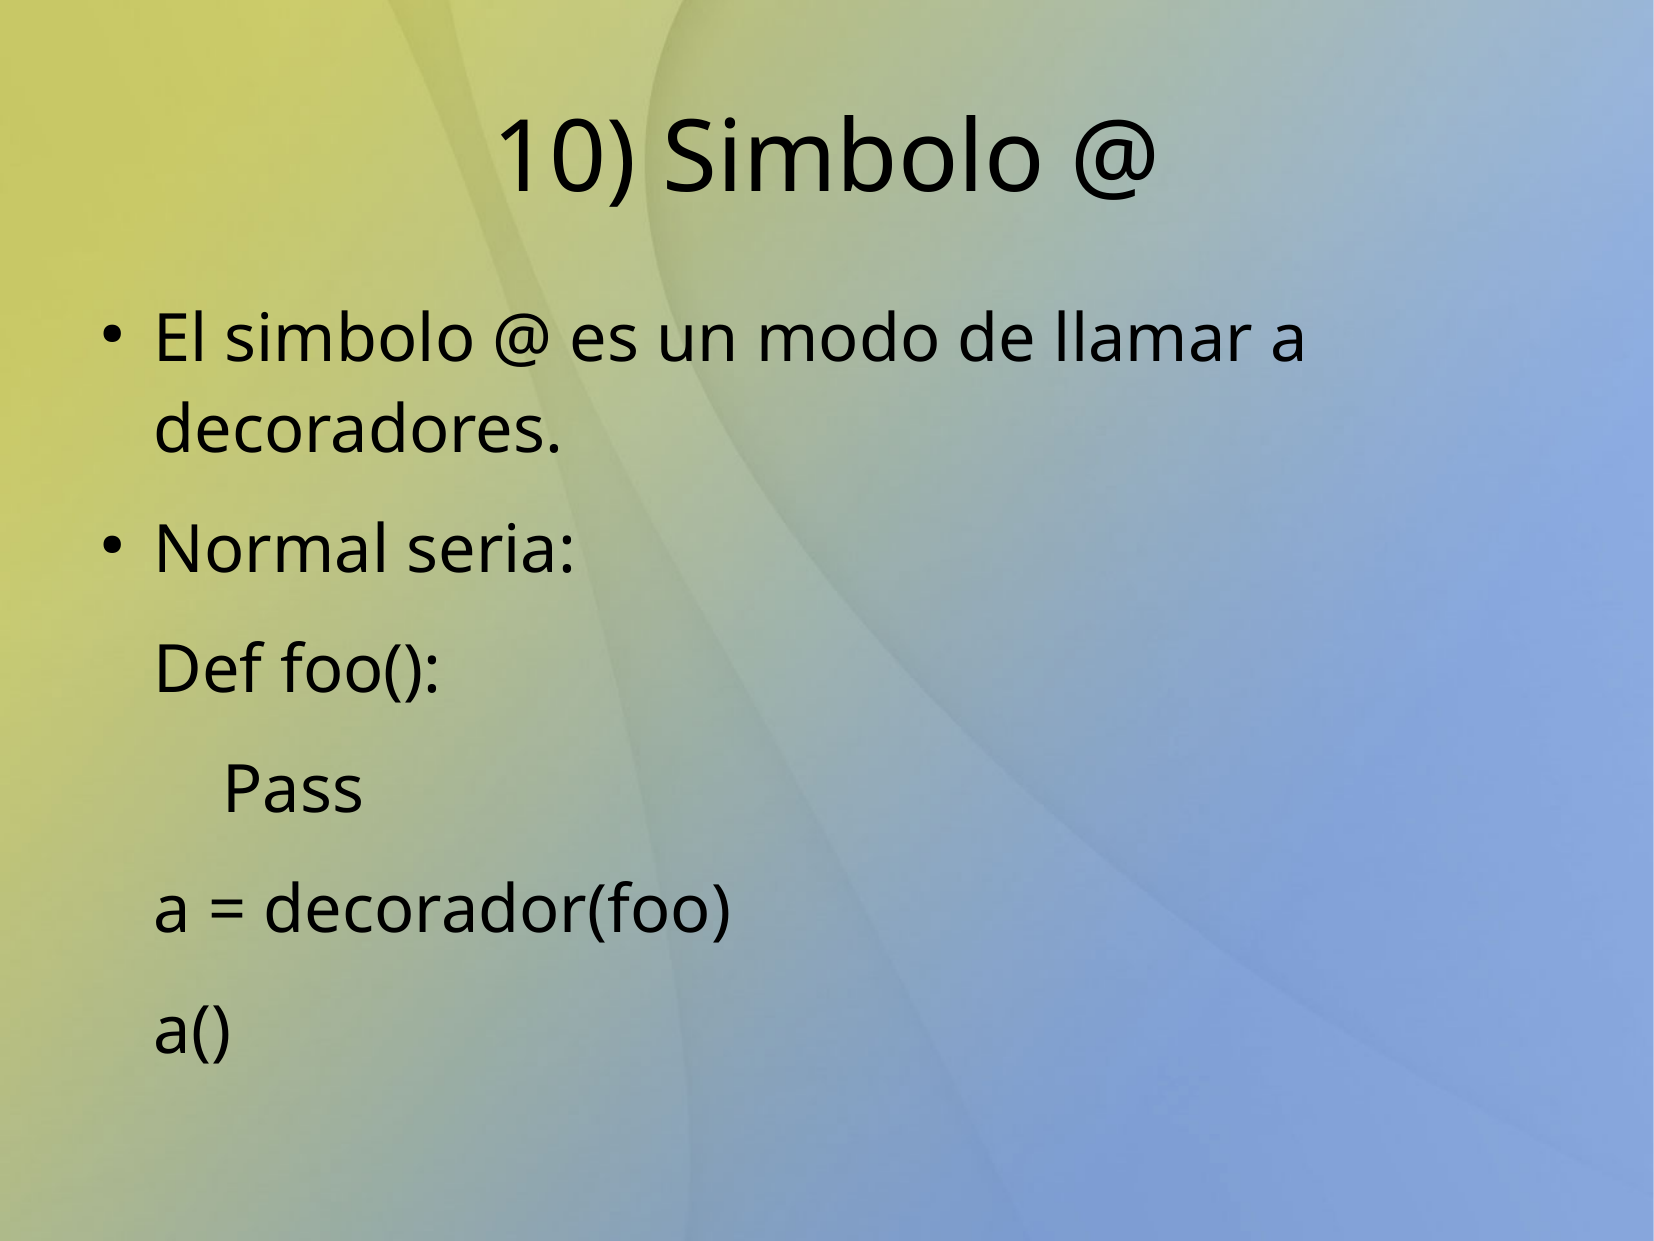

# 10) Simbolo @
El simbolo @ es un modo de llamar a decoradores.
Normal seria:
Def foo():
 Pass
a = decorador(foo)
a()